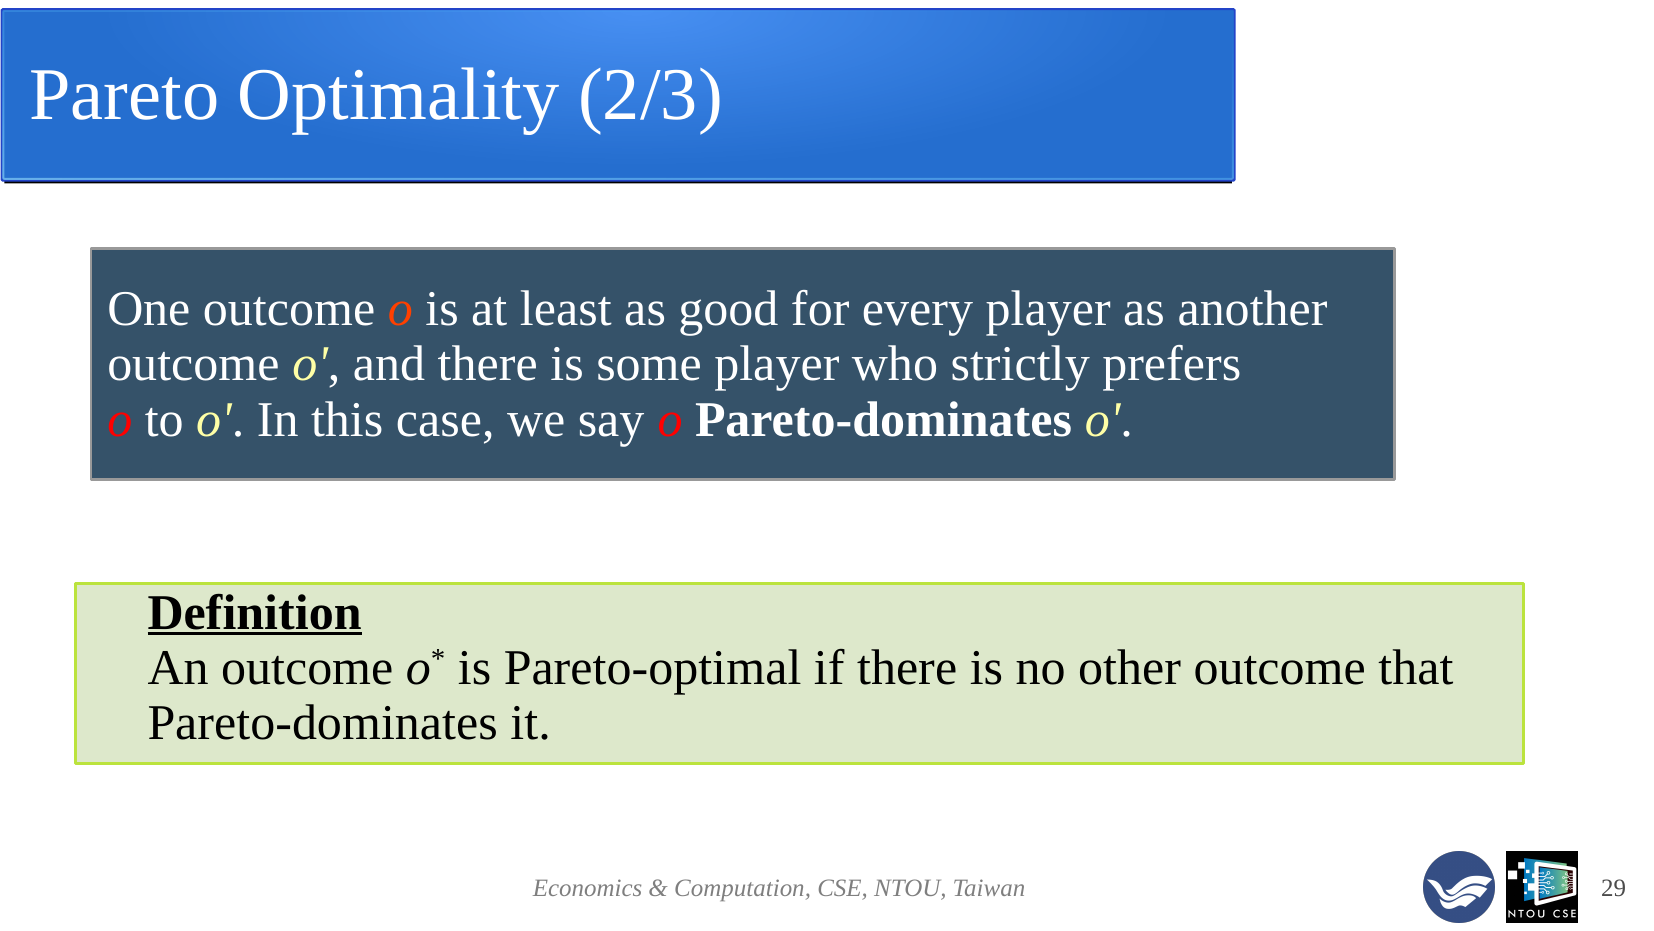

# Pareto Optimality (2/3)
One outcome o is at least as good for every player as another
outcome o', and there is some player who strictly prefers
o to o'. In this case, we say o Pareto-dominates o'.
Definition
An outcome o* is Pareto-optimal if there is no other outcome that Pareto-dominates it.
Economics & Computation, CSE, NTOU, Taiwan
29